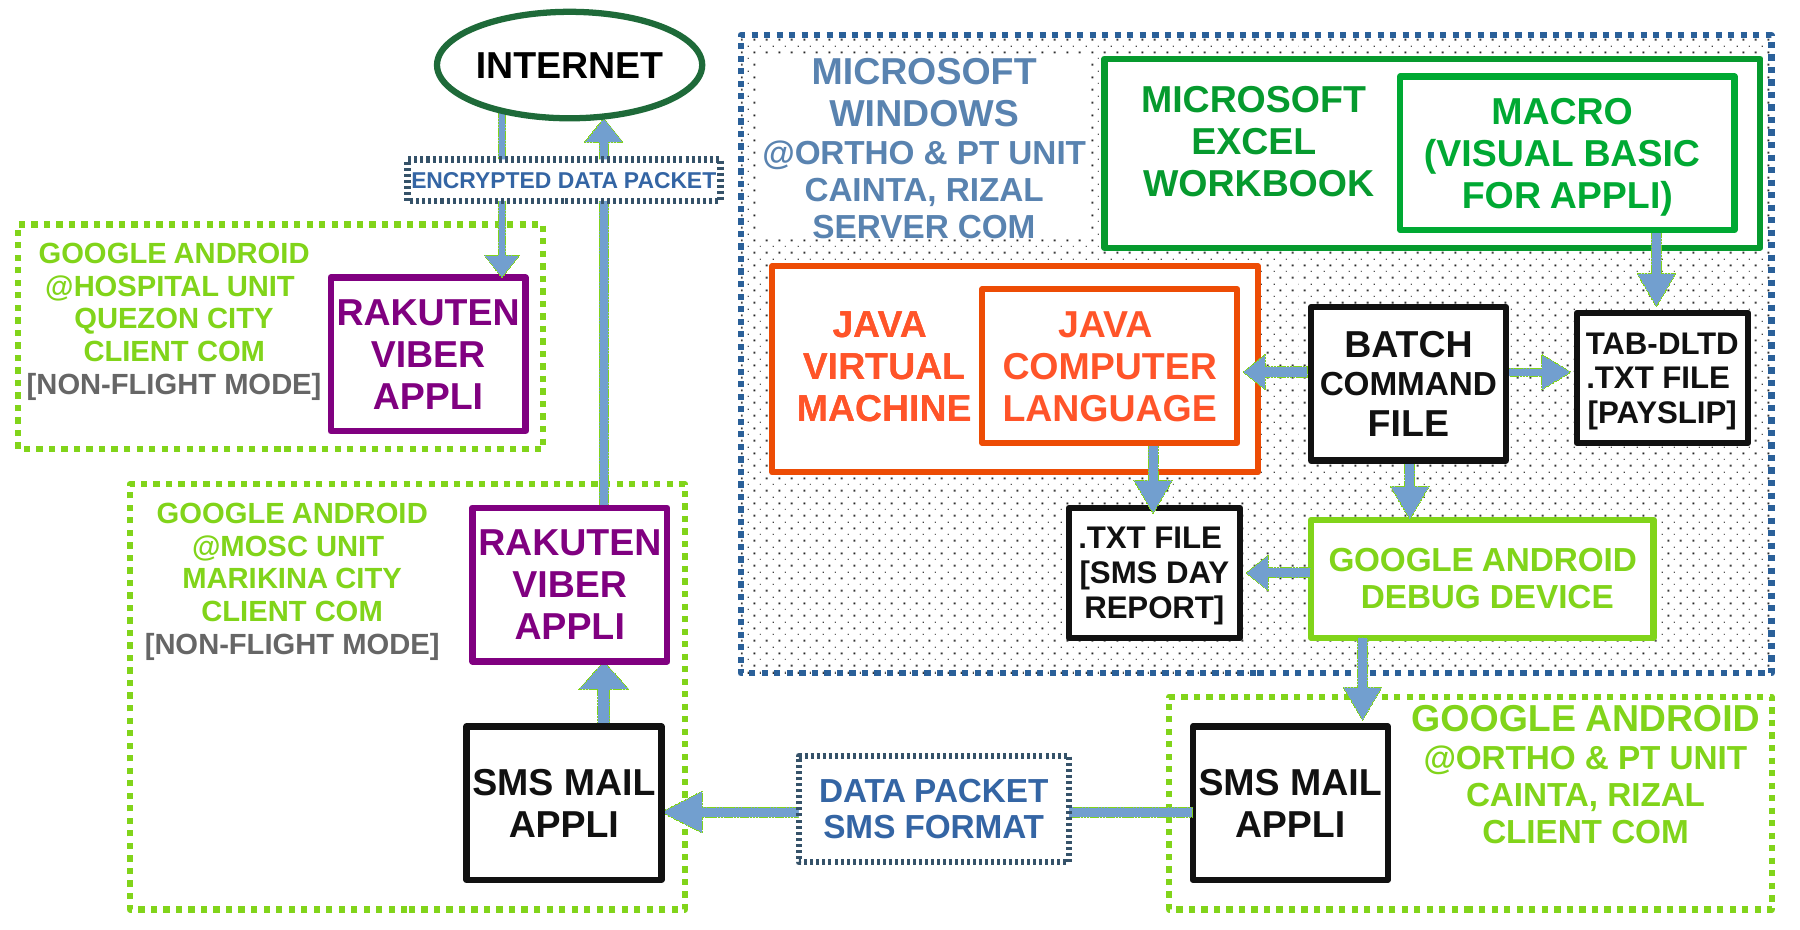

INTERNET
MICROSOFT
WINDOWS
@ORTHO & PT UNIT
CAINTA, RIZAL
SERVER COM
MICROSOFT
EXCEL
WORKBOOK
MACRO
(VISUAL BASIC
FOR APPLI)
ENCRYPTED DATA PACKET
GOOGLE ANDROID
@HOSPITAL UNIT
QUEZON CITY
CLIENT COM
[NON-FLIGHT MODE]
RAKUTEN
VIBER
APPLI
JAVA
VIRTUAL
MACHINE
JAVA
VIRTUAL
MACHINE
JAVA
COMPUTER
LANGUAGE
BATCH
COMMAND
FILE
TAB-DLTD
.TXT FILE
[PAYSLIP]
GOOGLE ANDROID
@MOSC UNIT
MARIKINA CITY
CLIENT COM
[NON-FLIGHT MODE]
GOOGLE ANDROID
DEBUG DEVICE
RAKUTEN
VIBER
APPLI
.TXT FILE
[SMS DAY
REPORT]
GOOGLE ANDROID
@ORTHO & PT UNIT
CAINTA, RIZAL
CLIENT COM
SMS MAIL
APPLI
SMS MAIL
APPLI
DATA PACKET
SMS FORMAT